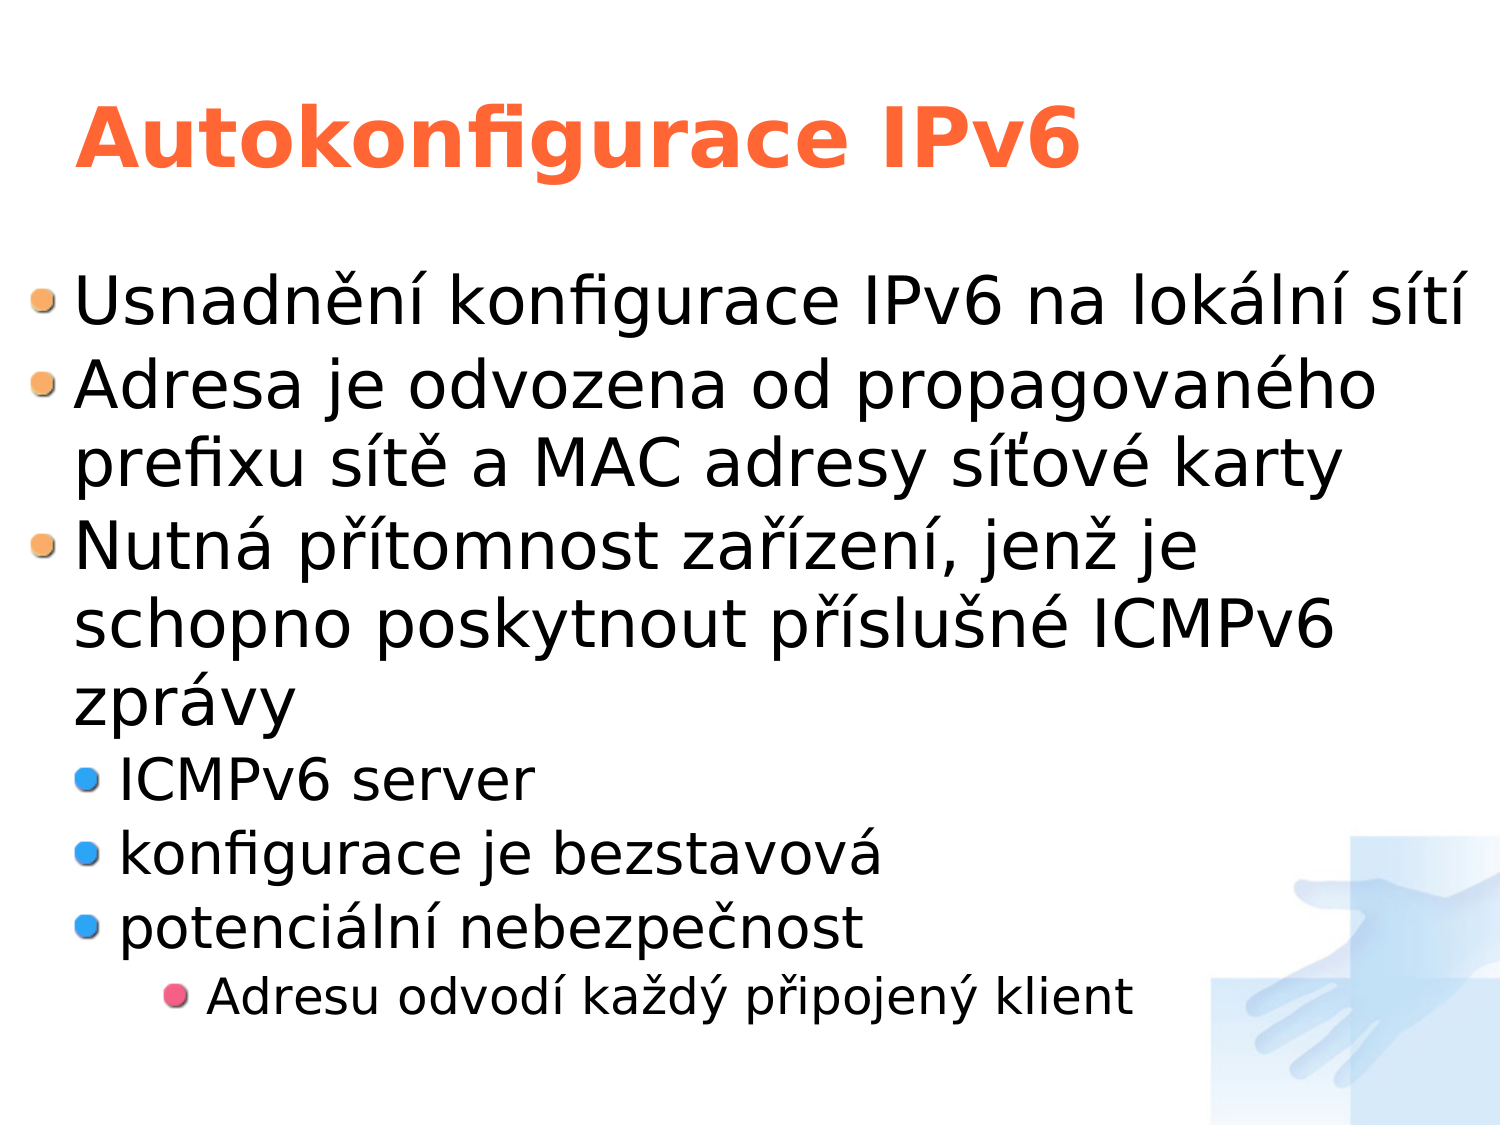

# Autokonfigurace IPv6
Usnadnění konfigurace IPv6 na lokální sítí
Adresa je odvozena od propagovaného prefixu sítě a MAC adresy síťové karty
Nutná přítomnost zařízení, jenž je schopno poskytnout příslušné ICMPv6 zprávy
ICMPv6 server
konfigurace je bezstavová
potenciální nebezpečnost
Adresu odvodí každý připojený klient